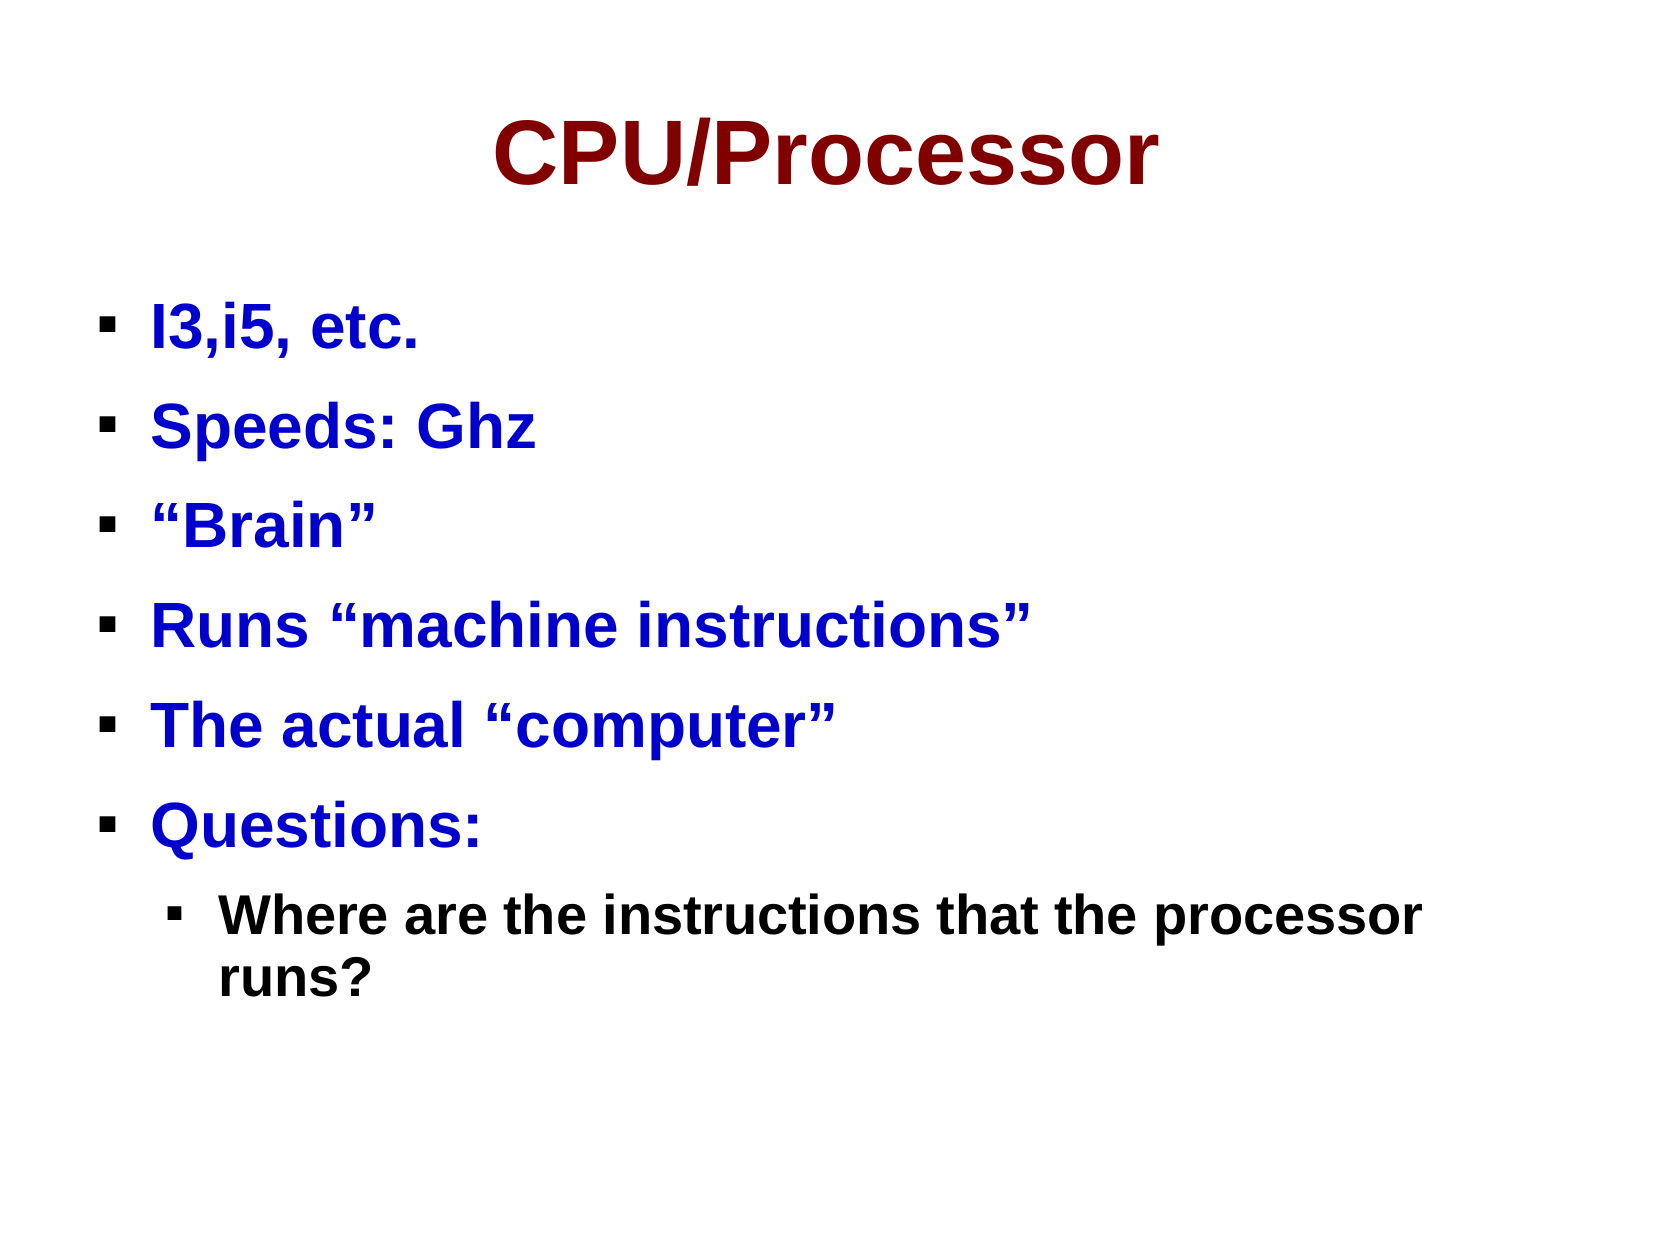

# CPU/Processor
I3,i5, etc.
Speeds: Ghz
“Brain”
Runs “machine instructions”
The actual “computer”
Questions:
Where are the instructions that the processor runs?